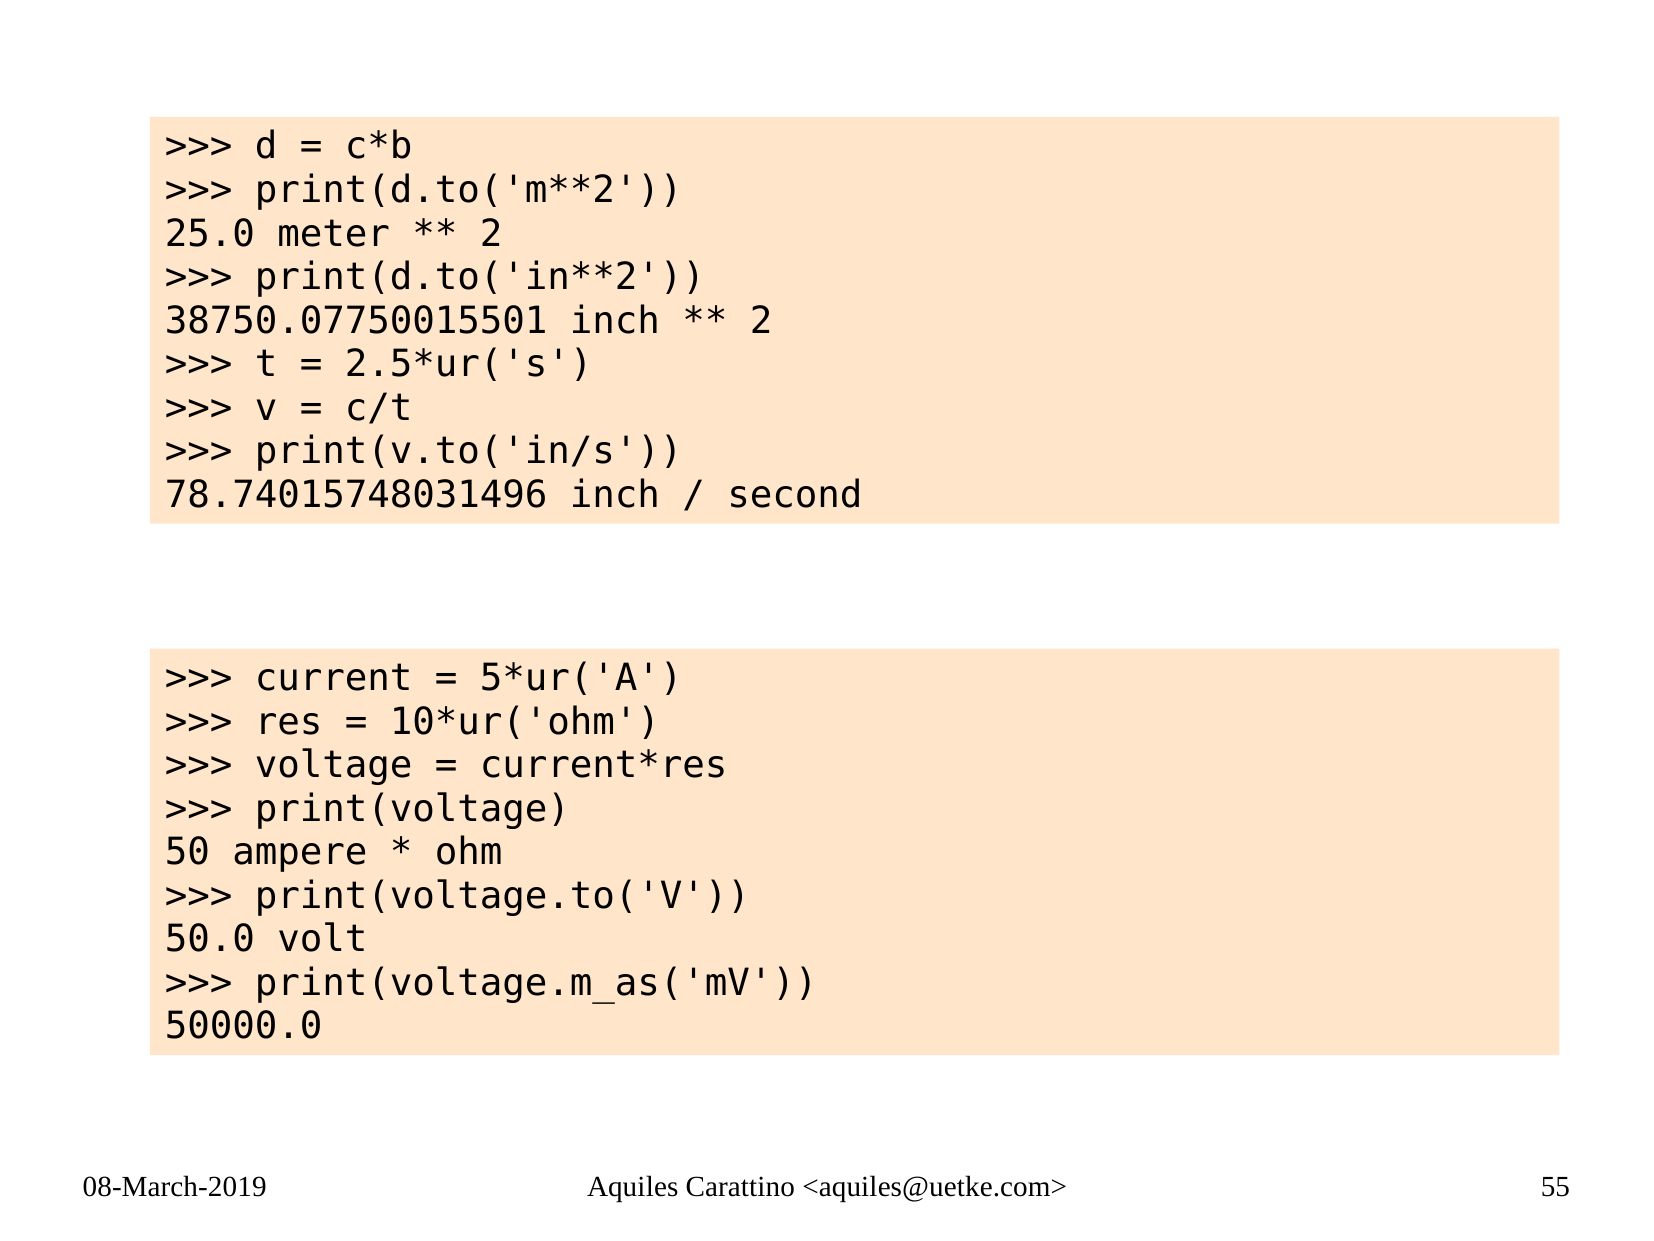

>>> d = c*b
>>> print(d.to('m**2'))
25.0 meter ** 2
>>> print(d.to('in**2'))
38750.07750015501 inch ** 2
>>> t = 2.5*ur('s')
>>> v = c/t
>>> print(v.to('in/s'))
78.74015748031496 inch / second
>>> current = 5*ur('A')
>>> res = 10*ur('ohm')
>>> voltage = current*res
>>> print(voltage)
50 ampere * ohm
>>> print(voltage.to('V'))
50.0 volt
>>> print(voltage.m_as('mV'))
50000.0
08-March-2019
Aquiles Carattino <aquiles@uetke.com>
55